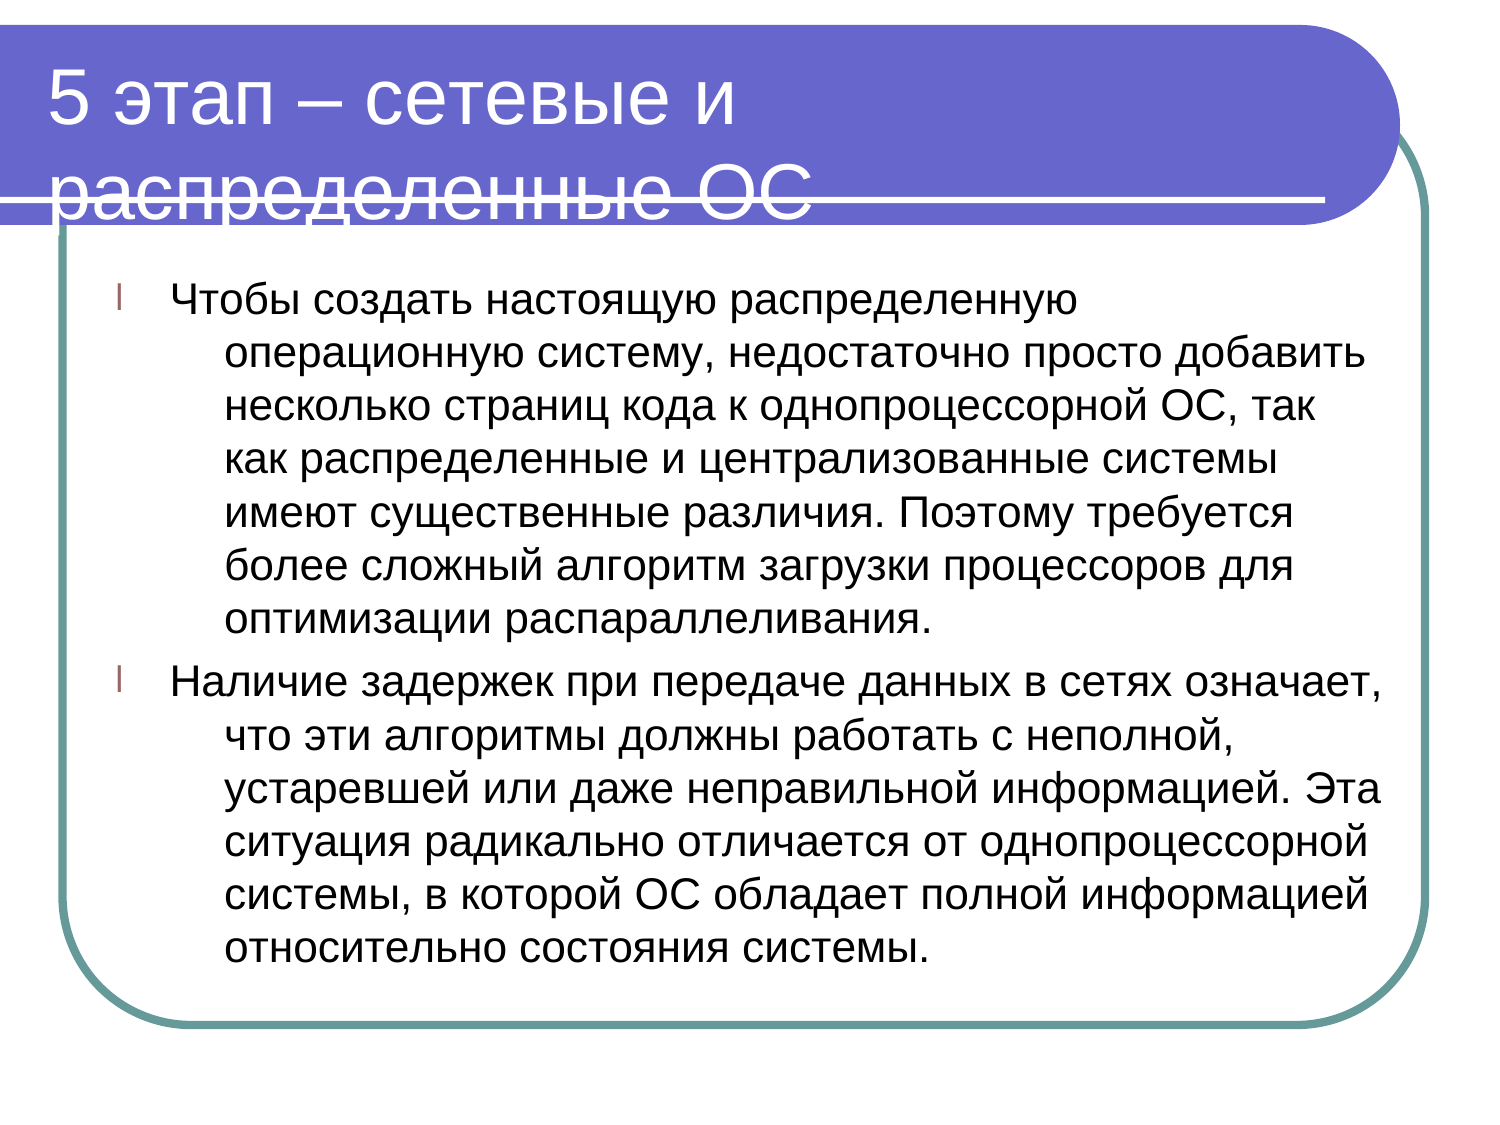

# 5 этап – сетевые и распределенные ОС
Чтобы создать настоящую распределенную операционную систему, недостаточно просто добавить несколько страниц кода к однопроцессорной ОС, так как распределенные и централизованные системы имеют существенные различия. Поэтому требуется более сложный алгоритм загрузки процессоров для оптимизации распараллеливания.
Наличие задержек при передаче данных в сетях означает, что эти алгоритмы должны работать с неполной, устаревшей или даже неправильной информацией. Эта ситуация радикально отличается от однопроцессорной системы, в которой ОС обладает полной информацией относительно состояния системы.